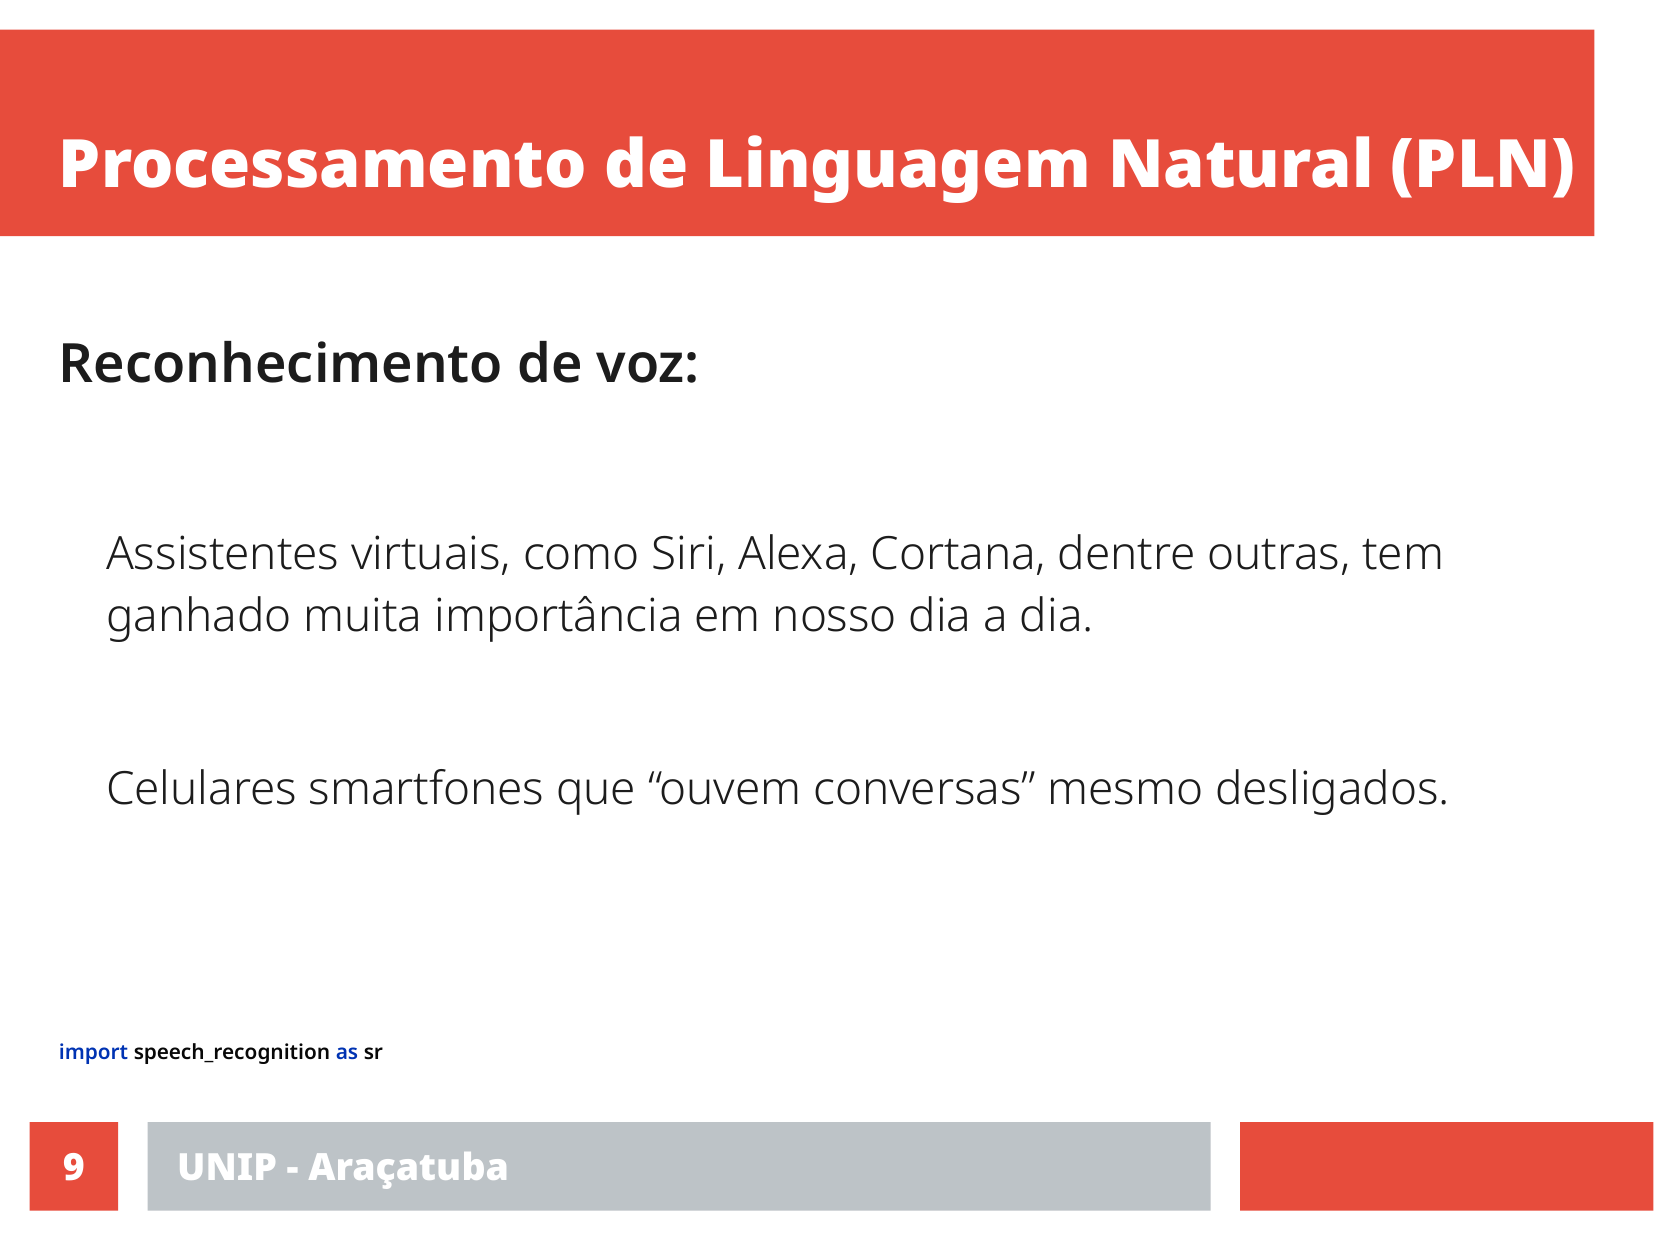

# Processamento de Linguagem Natural (PLN)
Reconhecimento de voz:
Assistentes virtuais, como Siri, Alexa, Cortana, dentre outras, tem ganhado muita importância em nosso dia a dia.
Celulares smartfones que “ouvem conversas” mesmo desligados.
import speech_recognition as sr
9
UNIP - Araçatuba